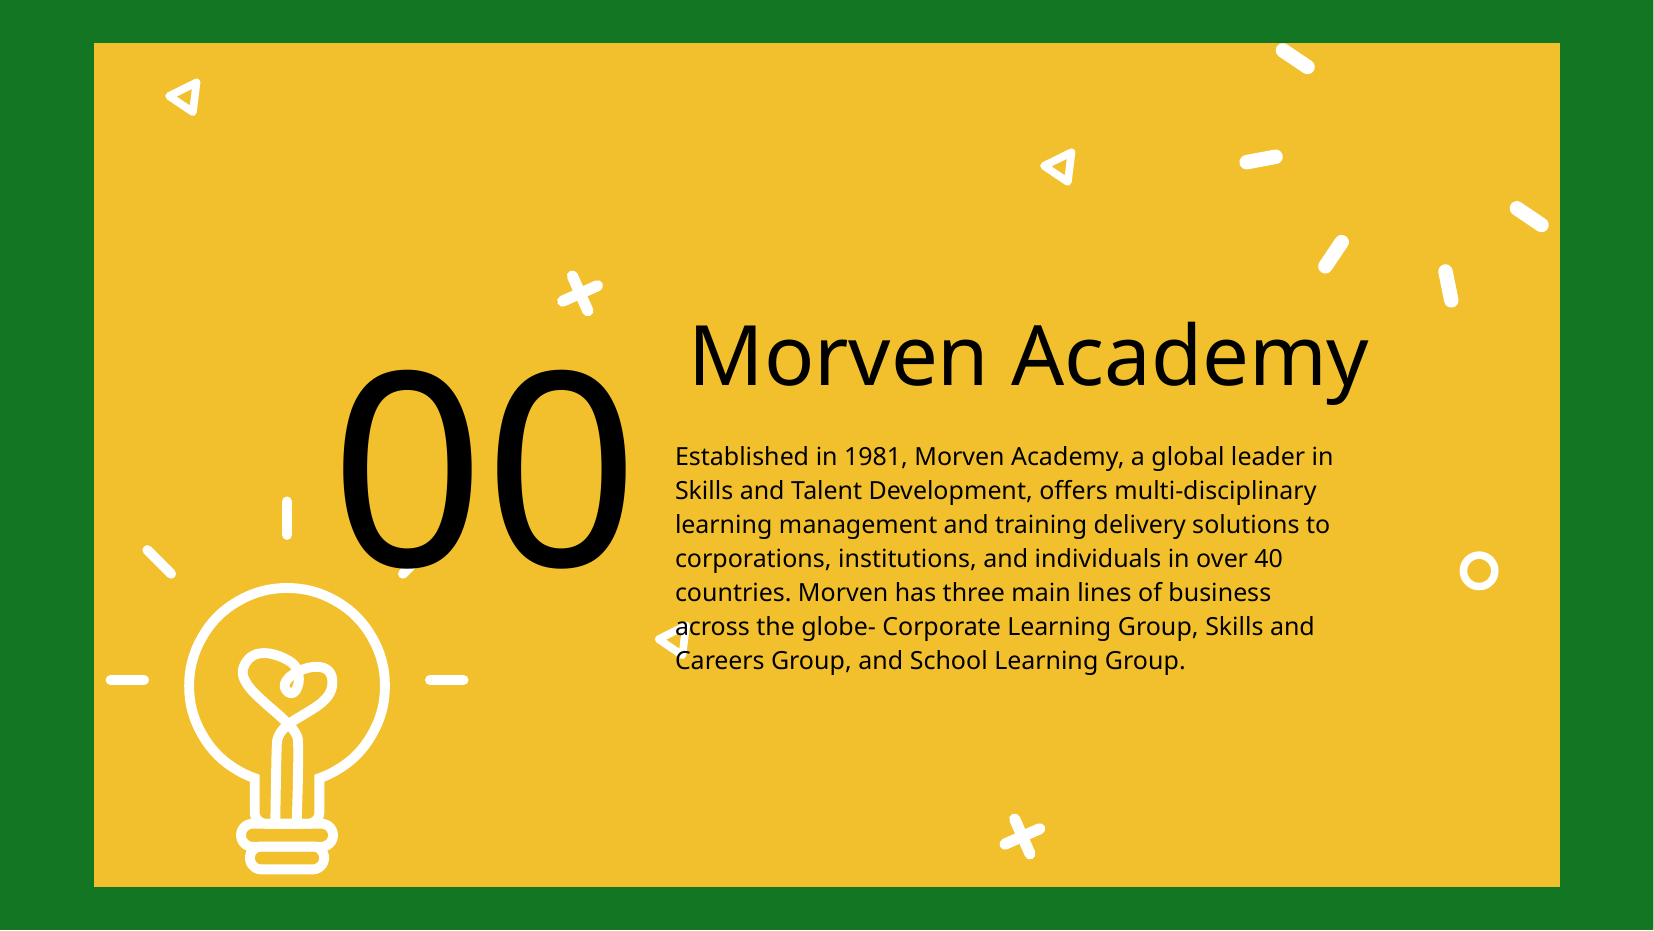

# Morven Academy
00
Established in 1981, Morven Academy, a global leader in Skills and Talent Development, offers multi-disciplinary learning management and training delivery solutions to corporations, institutions, and individuals in over 40 countries. Morven has three main lines of business across the globe- Corporate Learning Group, Skills and Careers Group, and School Learning Group.